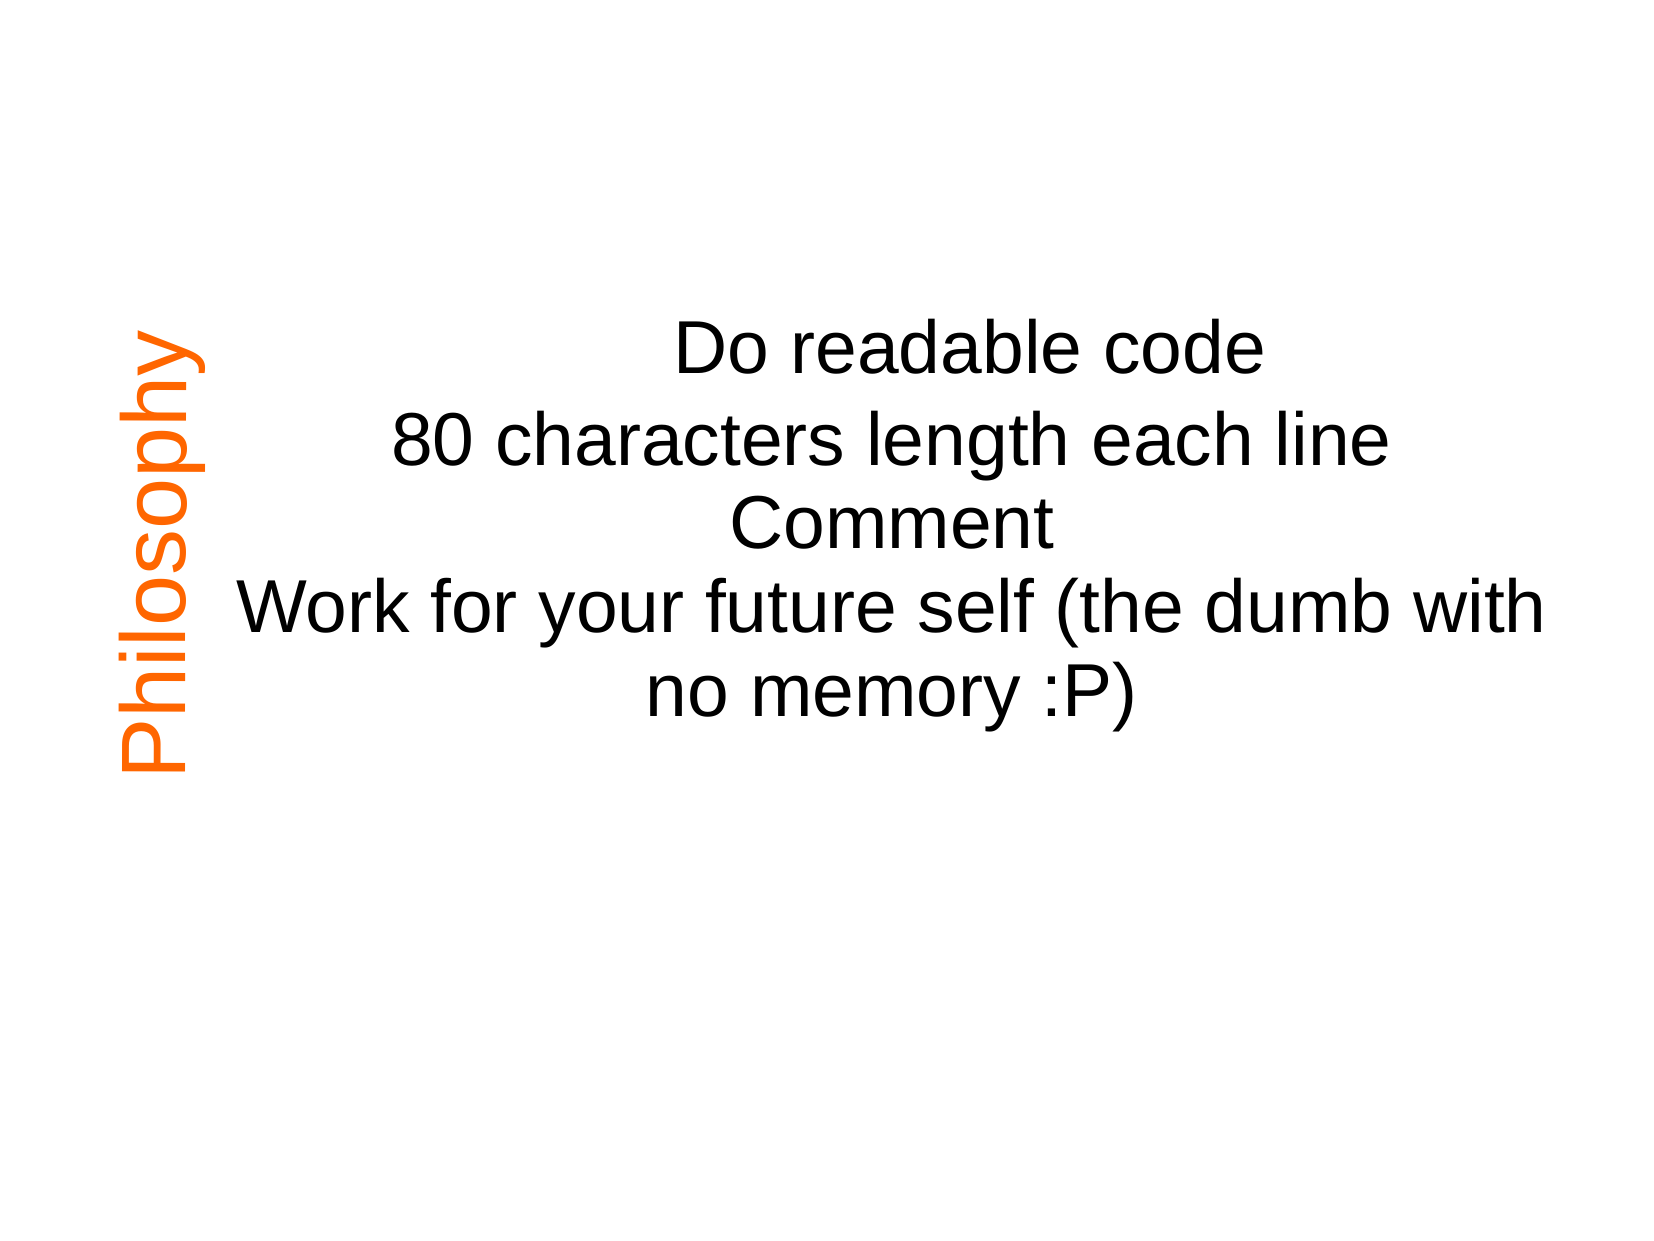

Do readable code
80 characters length each line
Comment
Work for your future self (the dumb with no memory :P)
# Philosophy